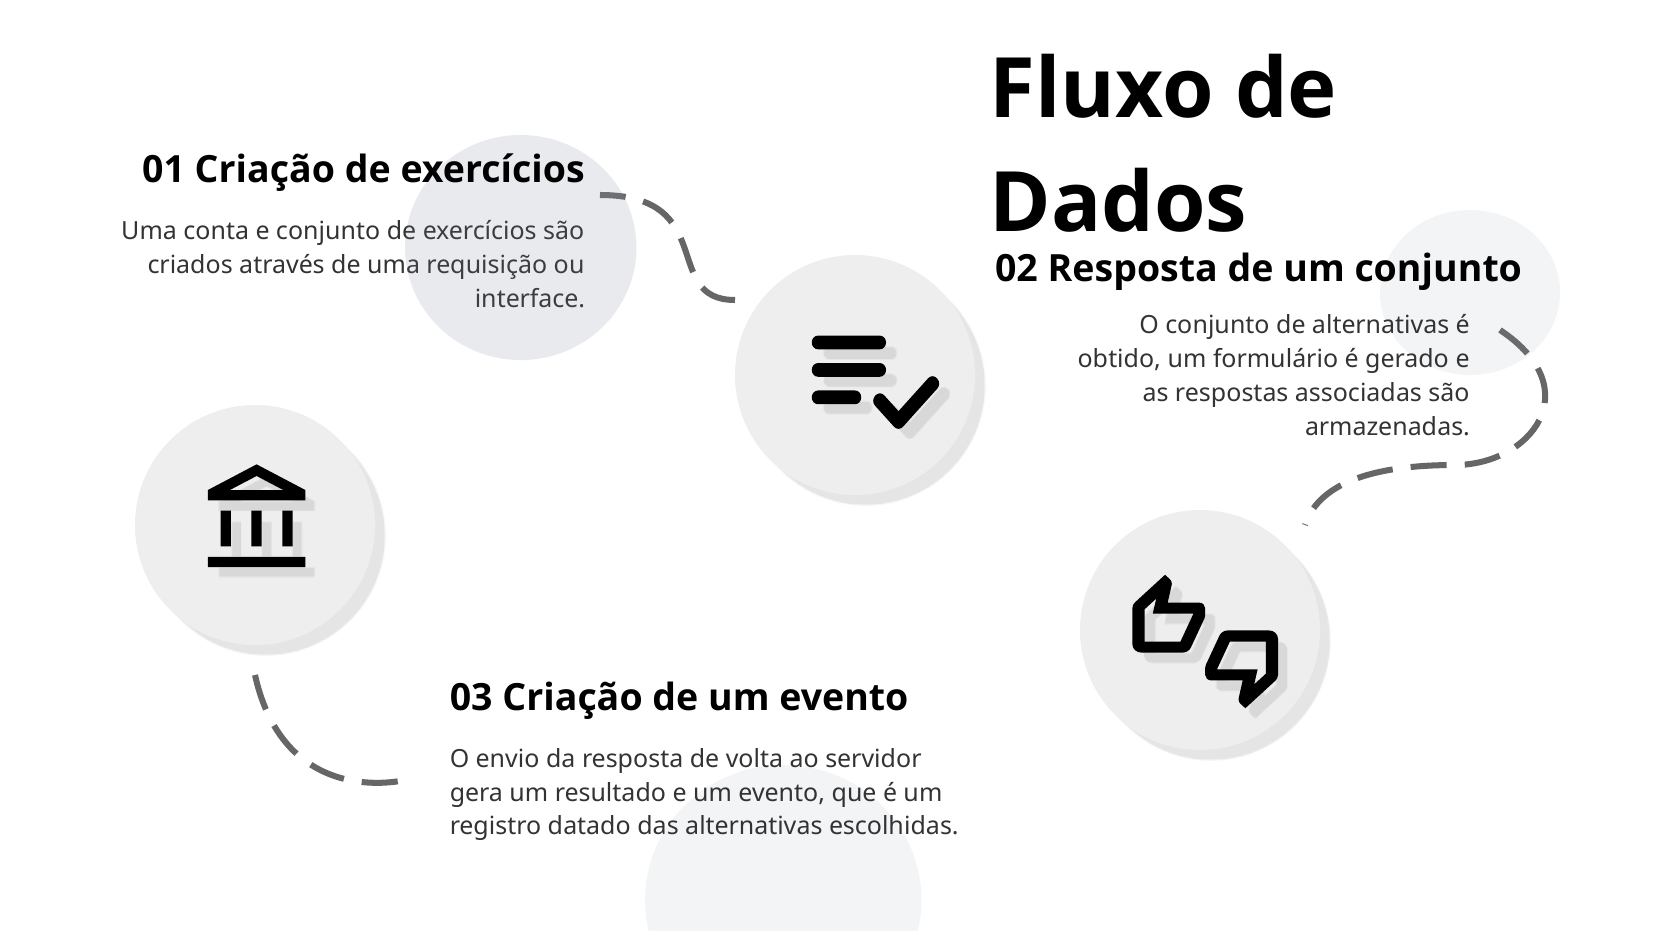

Fluxo de Dados
01 Criação de exercícios
Uma conta e conjunto de exercícios são criados através de uma requisição ou interface.
02 Resposta de um conjunto
O conjunto de alternativas é obtido, um formulário é gerado e as respostas associadas são armazenadas.
03 Criação de um evento
O envio da resposta de volta ao servidor gera um resultado e um evento, que é um registro datado das alternativas escolhidas.